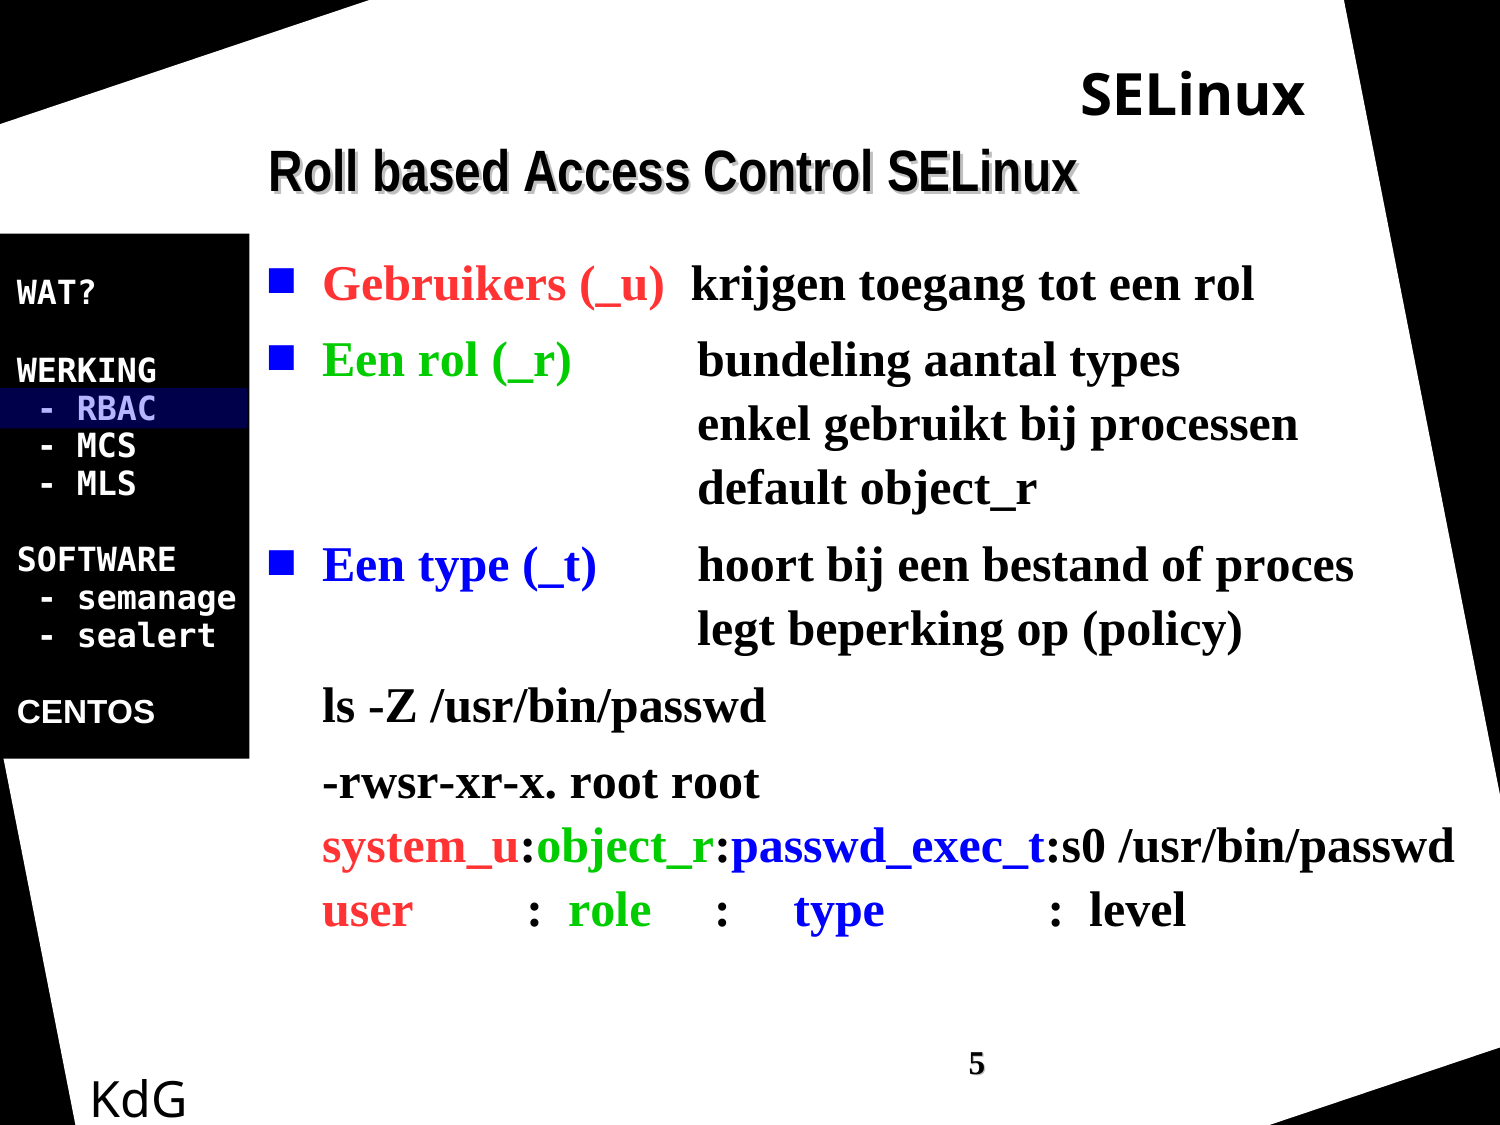

# Roll based Access Control SELinux
Gebruikers (_u) krijgen toegang tot een rol
Een rol (_r) bundeling aantal types
 enkel gebruikt bij processen
 default object_r
Een type (_t) hoort bij een bestand of proces
 legt beperking op (policy)
ls -Z /usr/bin/passwd
-rwsr-xr-x. root root system_u:object_r:passwd_exec_t:s0 /usr/bin/passwd
user : role : type : level